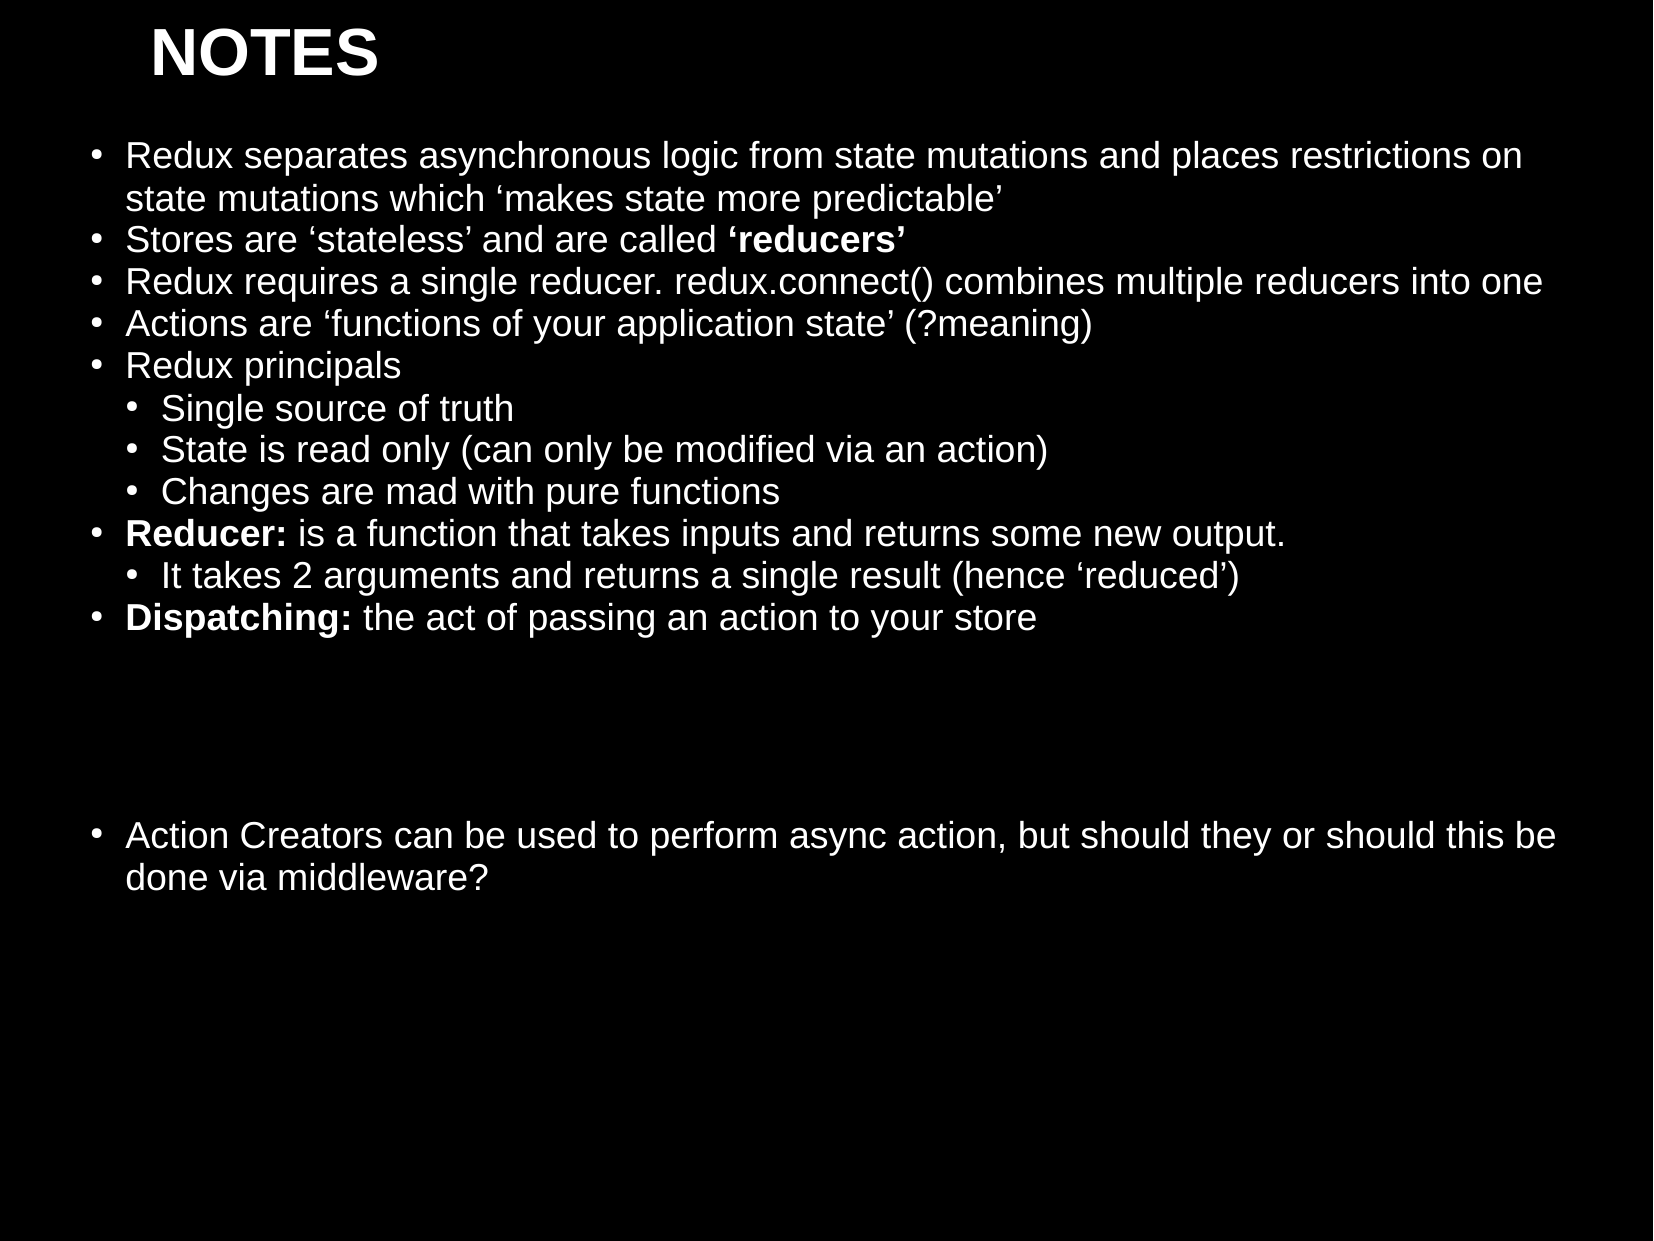

NOTES
Redux separates asynchronous logic from state mutations and places restrictions on state mutations which ‘makes state more predictable’
Stores are ‘stateless’ and are called ‘reducers’
Redux requires a single reducer. redux.connect() combines multiple reducers into one
Actions are ‘functions of your application state’ (?meaning)
Redux principals
Single source of truth
State is read only (can only be modified via an action)
Changes are mad with pure functions
Reducer: is a function that takes inputs and returns some new output.
It takes 2 arguments and returns a single result (hence ‘reduced’)
Dispatching: the act of passing an action to your store
Action Creators can be used to perform async action, but should they or should this be done via middleware?